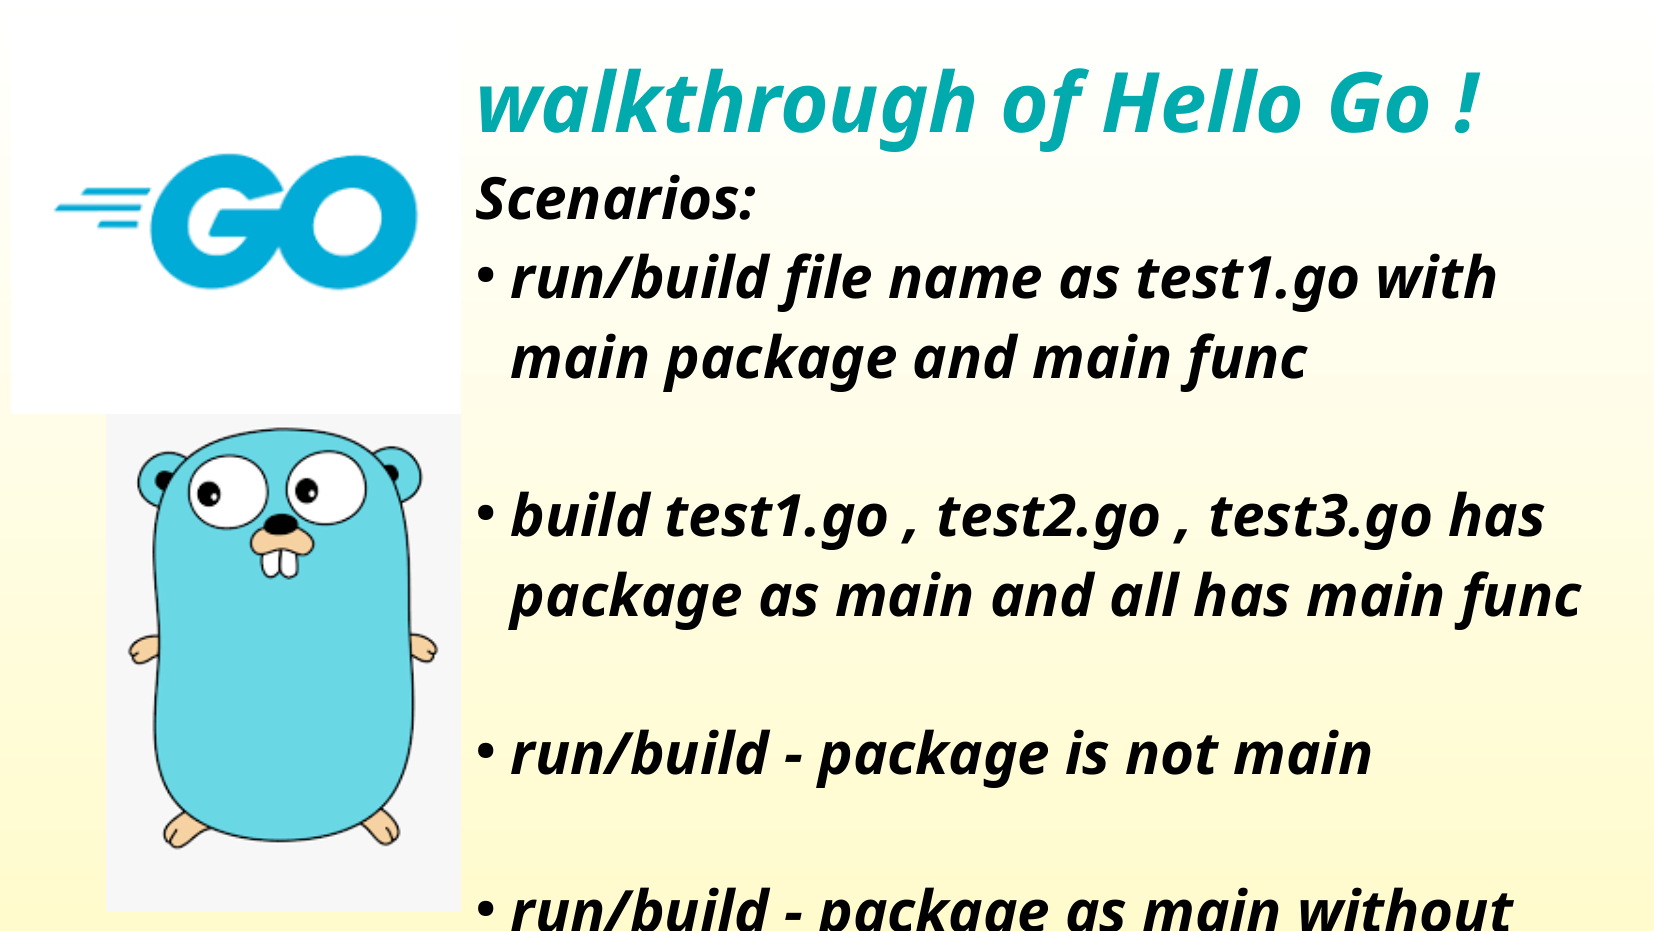

walkthrough of Hello Go !
Scenarios:
run/build file name as test1.go with main package and main func
build test1.go , test2.go , test3.go has package as main and all has main func
run/build - package is not main
run/build - package as main without main func